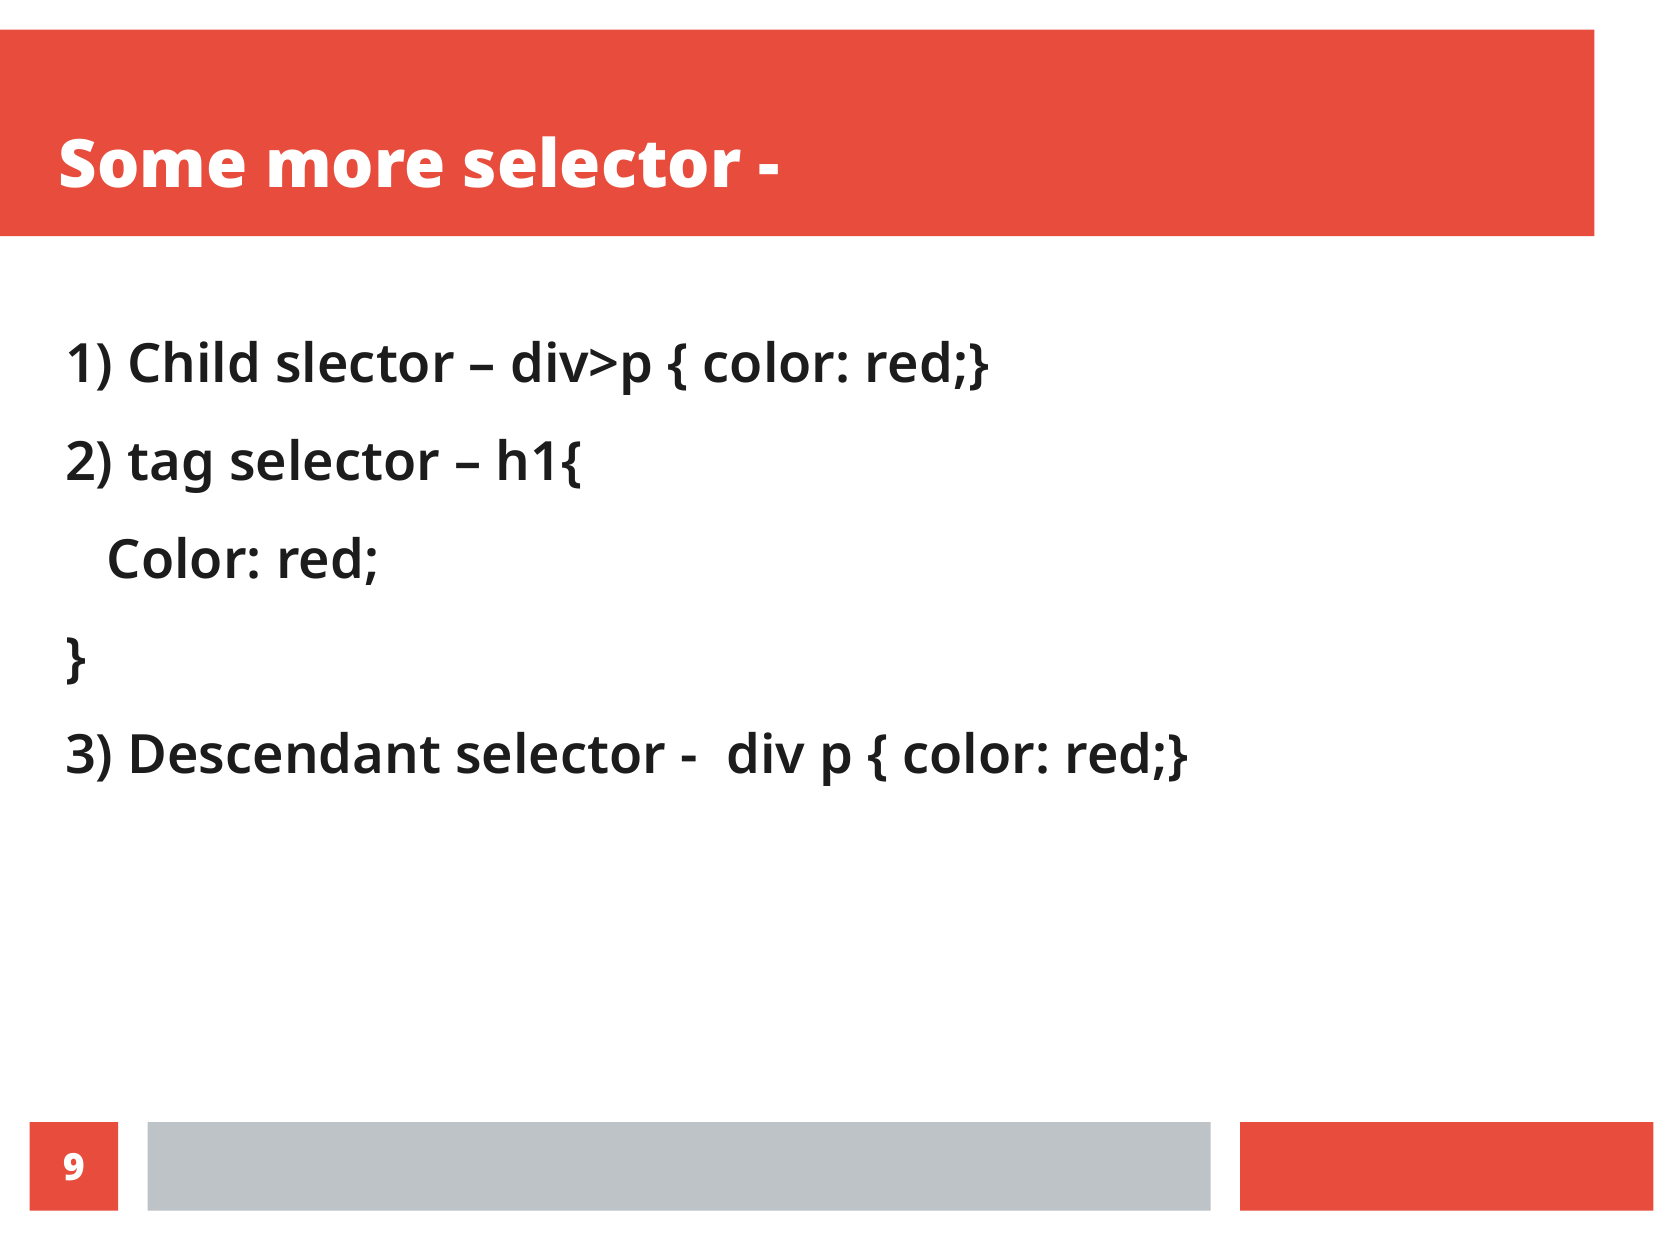

# Some more selector -
1) Child slector – div>p { color: red;}
2) tag selector – h1{
 Color: red;
}
3) Descendant selector - div p { color: red;}
9